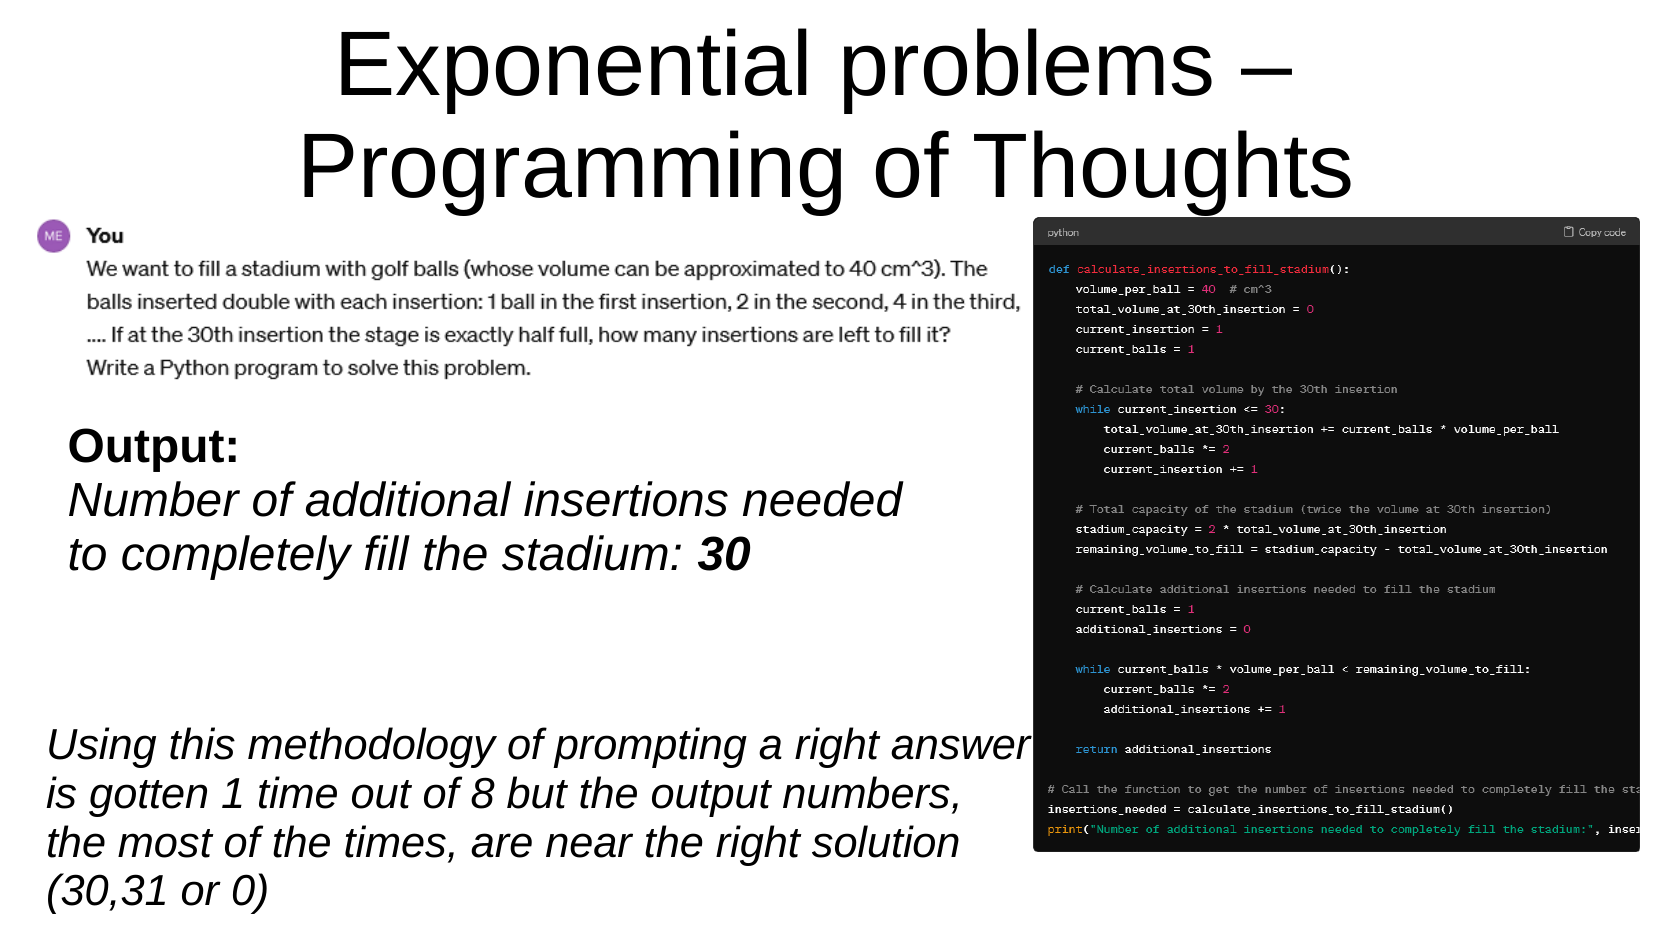

# Exponential problems – Programming of Thoughts
Output:
Number of additional insertions needed to completely fill the stadium: 30
Using this methodology of prompting a right answer is gotten 1 time out of 8 but the output numbers, the most of the times, are near the right solution (30,31 or 0)